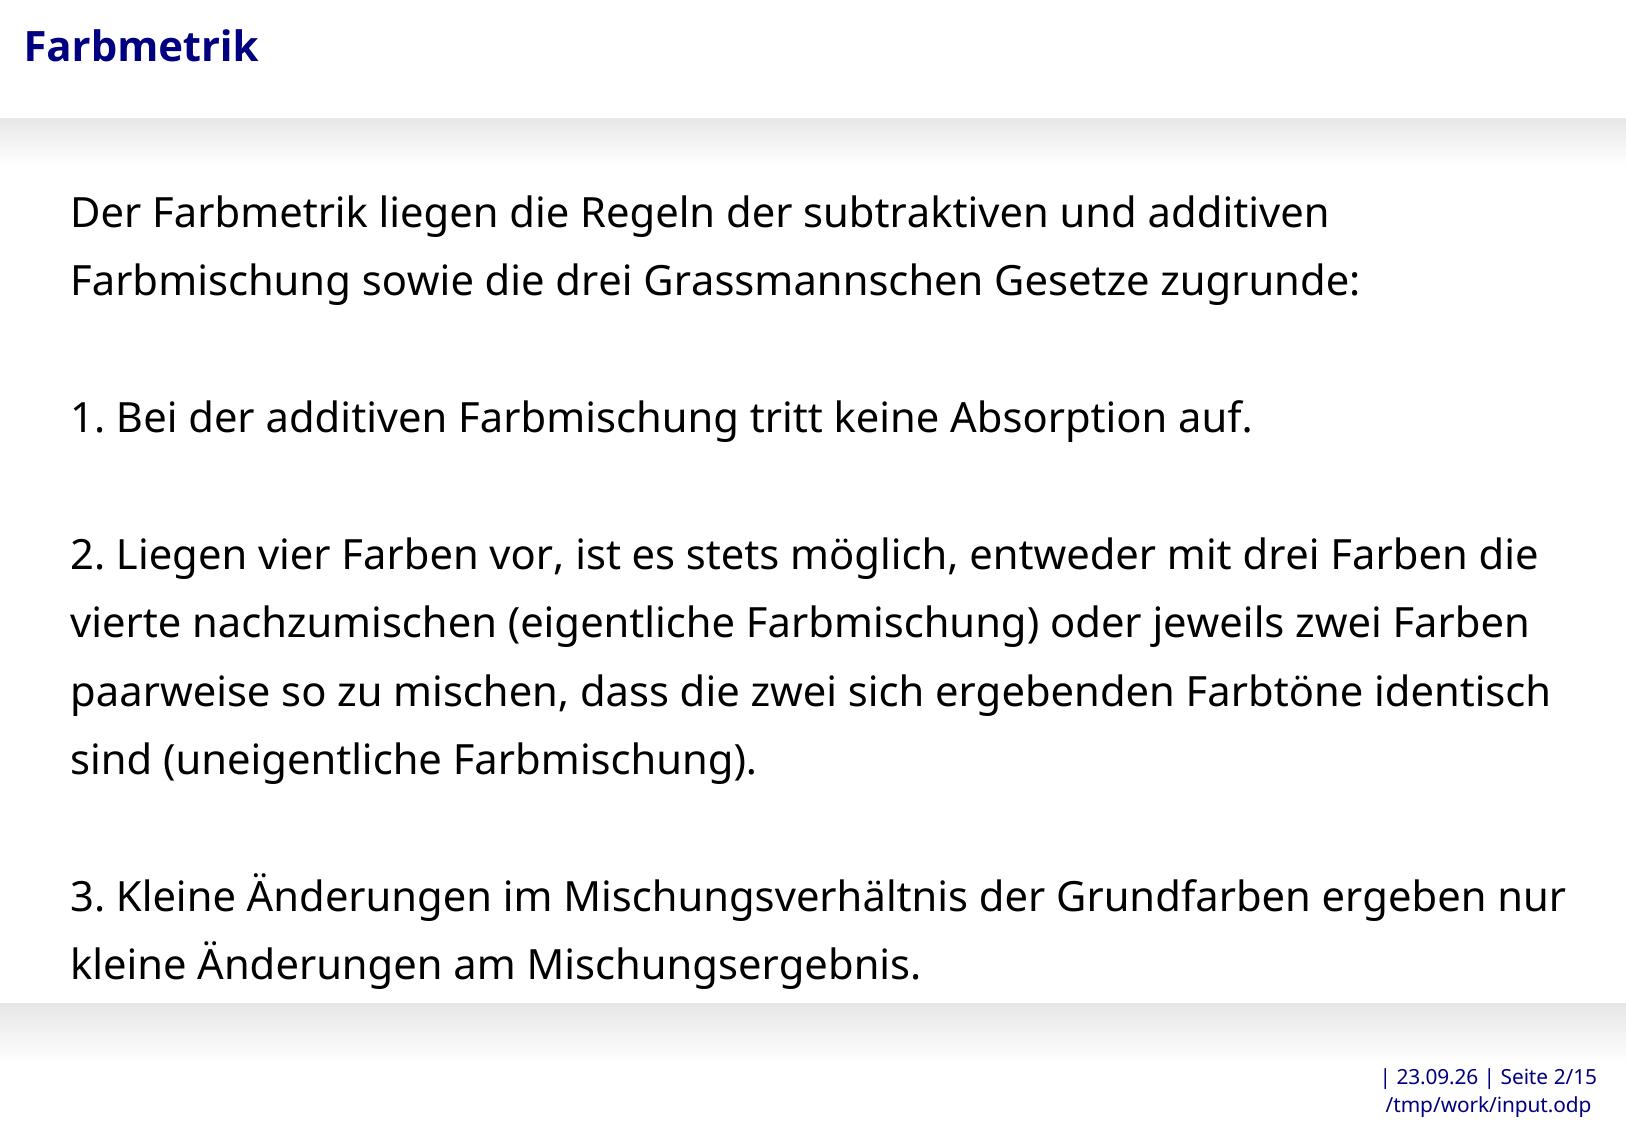

# Farbmetrik
Der Farbmetrik liegen die Regeln der subtraktiven und additiven Farbmischung sowie die drei Grassmannschen Gesetze zugrunde:
1. Bei der additiven Farbmischung tritt keine Absorption auf.
2. Liegen vier Farben vor, ist es stets möglich, entweder mit drei Farben die vierte nachzumischen (eigentliche Farbmischung) oder jeweils zwei Farben paarweise so zu mischen, dass die zwei sich ergebenden Farbtöne identisch sind (uneigentliche Farbmischung).
3. Kleine Änderungen im Mischungsverhältnis der Grundfarben ergeben nur kleine Änderungen am Mischungsergebnis.